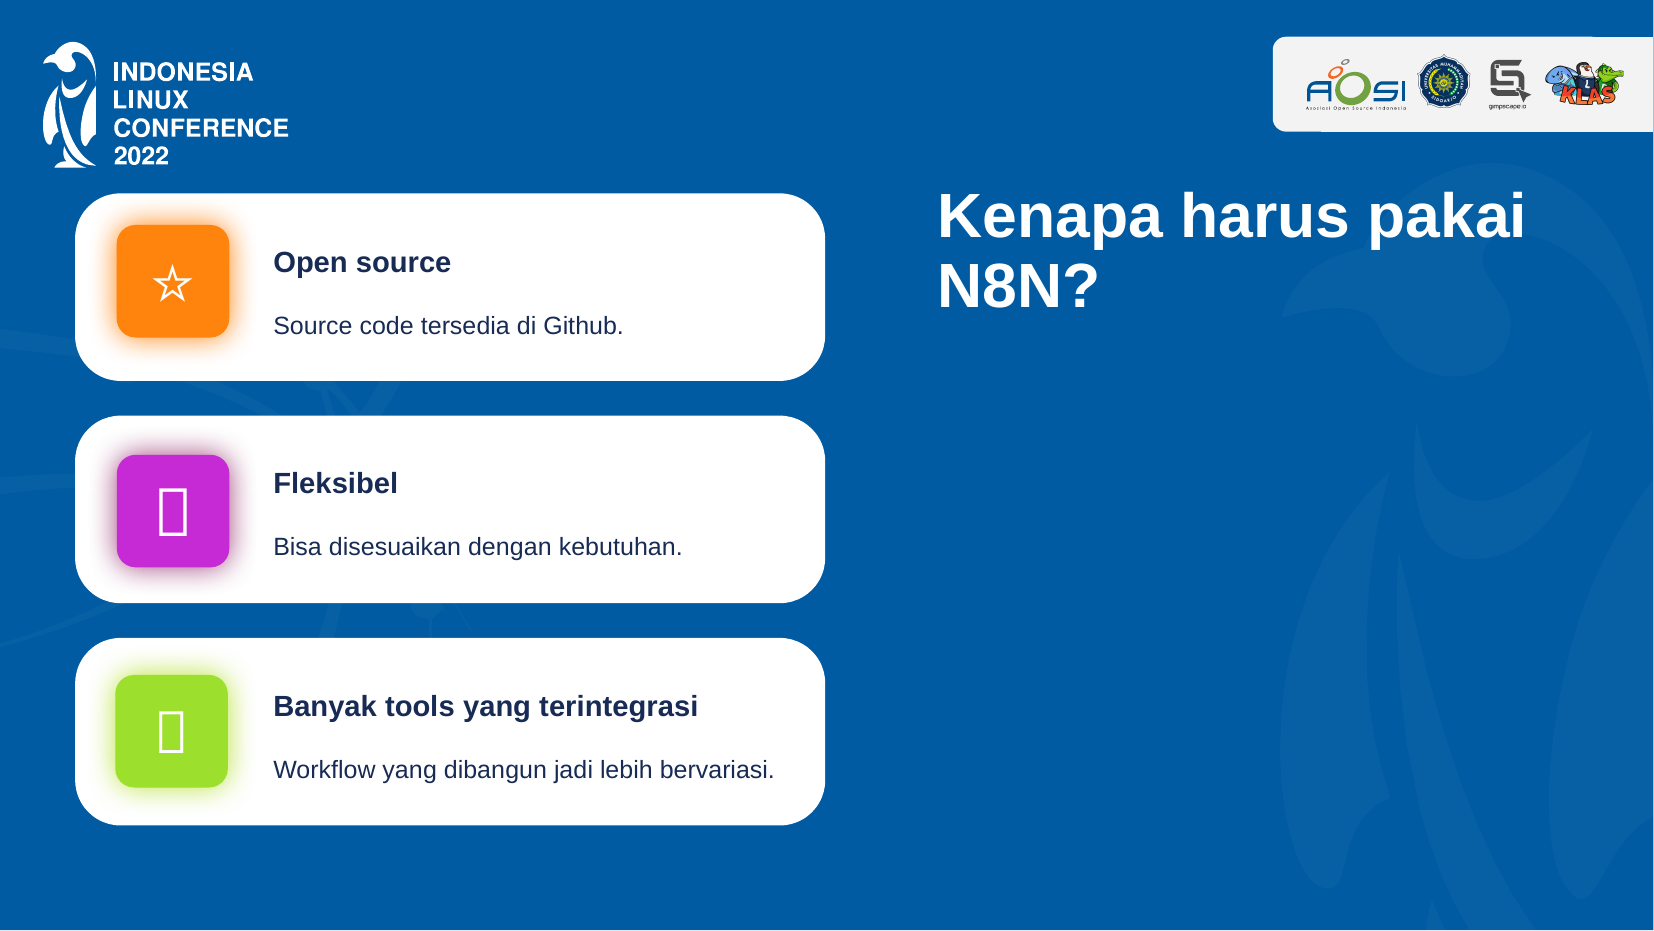

# Kenapa harus pakai N8N?
⭐
Open source
Source code tersedia di Github.
Fleksibel
Bisa disesuaikan dengan kebutuhan.


Banyak tools yang terintegrasi
Workflow yang dibangun jadi lebih bervariasi.